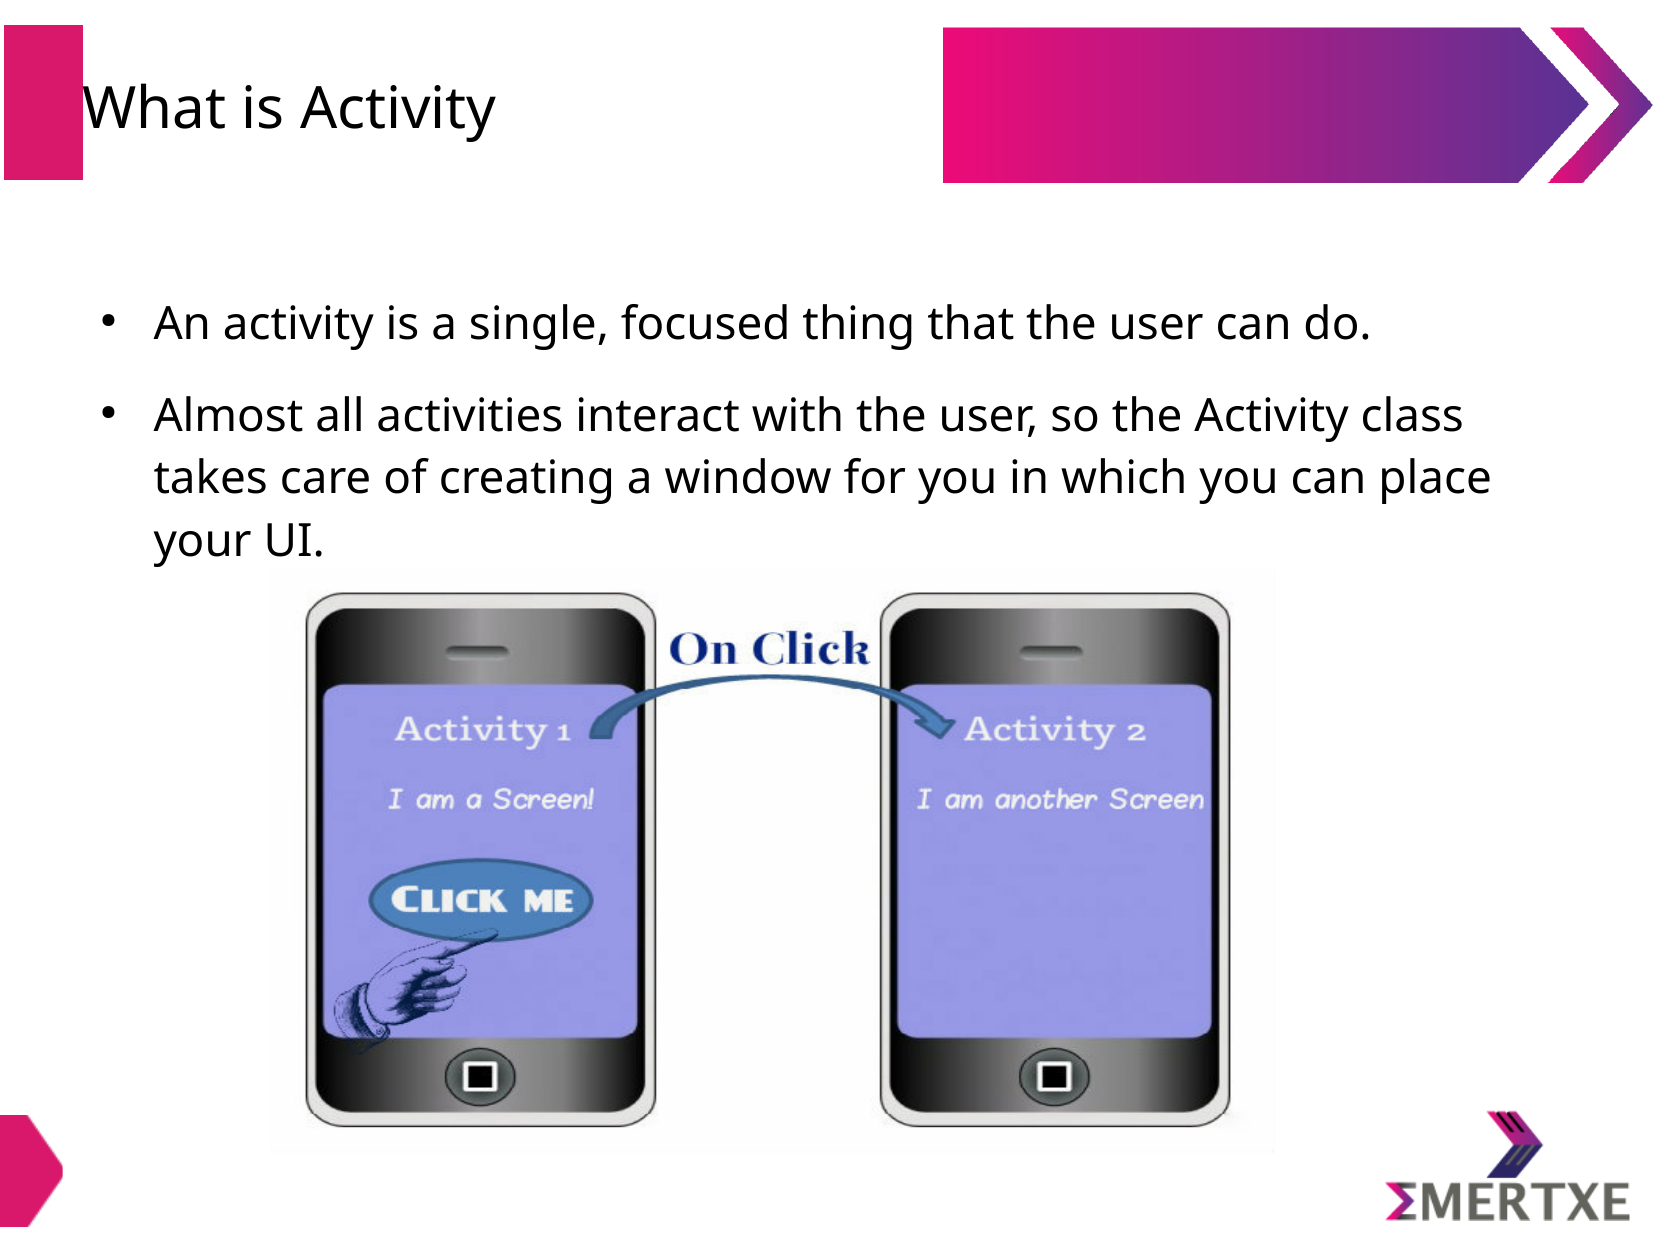

# What is Activity
An activity is a single, focused thing that the user can do.
Almost all activities interact with the user, so the Activity class takes care of creating a window for you in which you can place your UI.